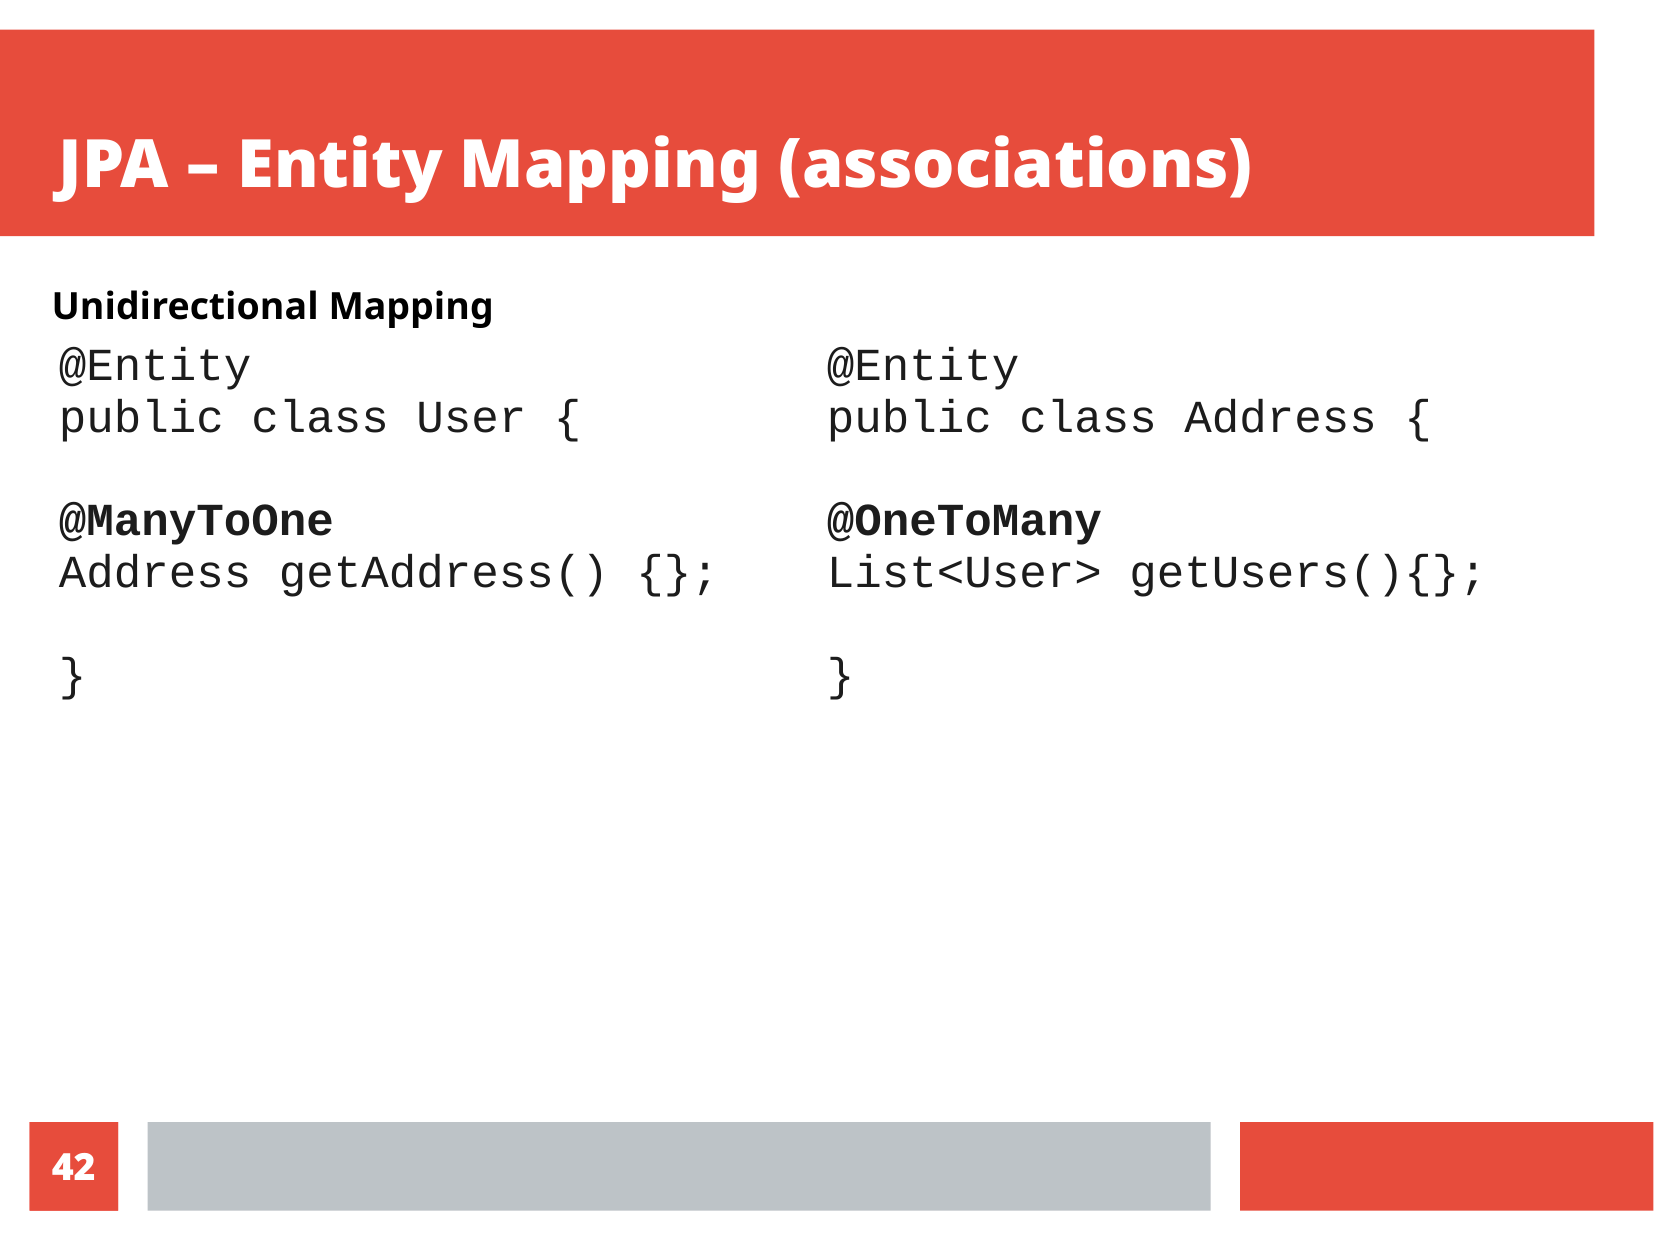

# JPA – Entity Mapping (associations)
Unidirectional Mapping
@Entity
public class User {
@ManyToOne
Address getAddress() {};
}
@Entity
public class Address {
@OneToMany
List<User> getUsers(){};
}
42